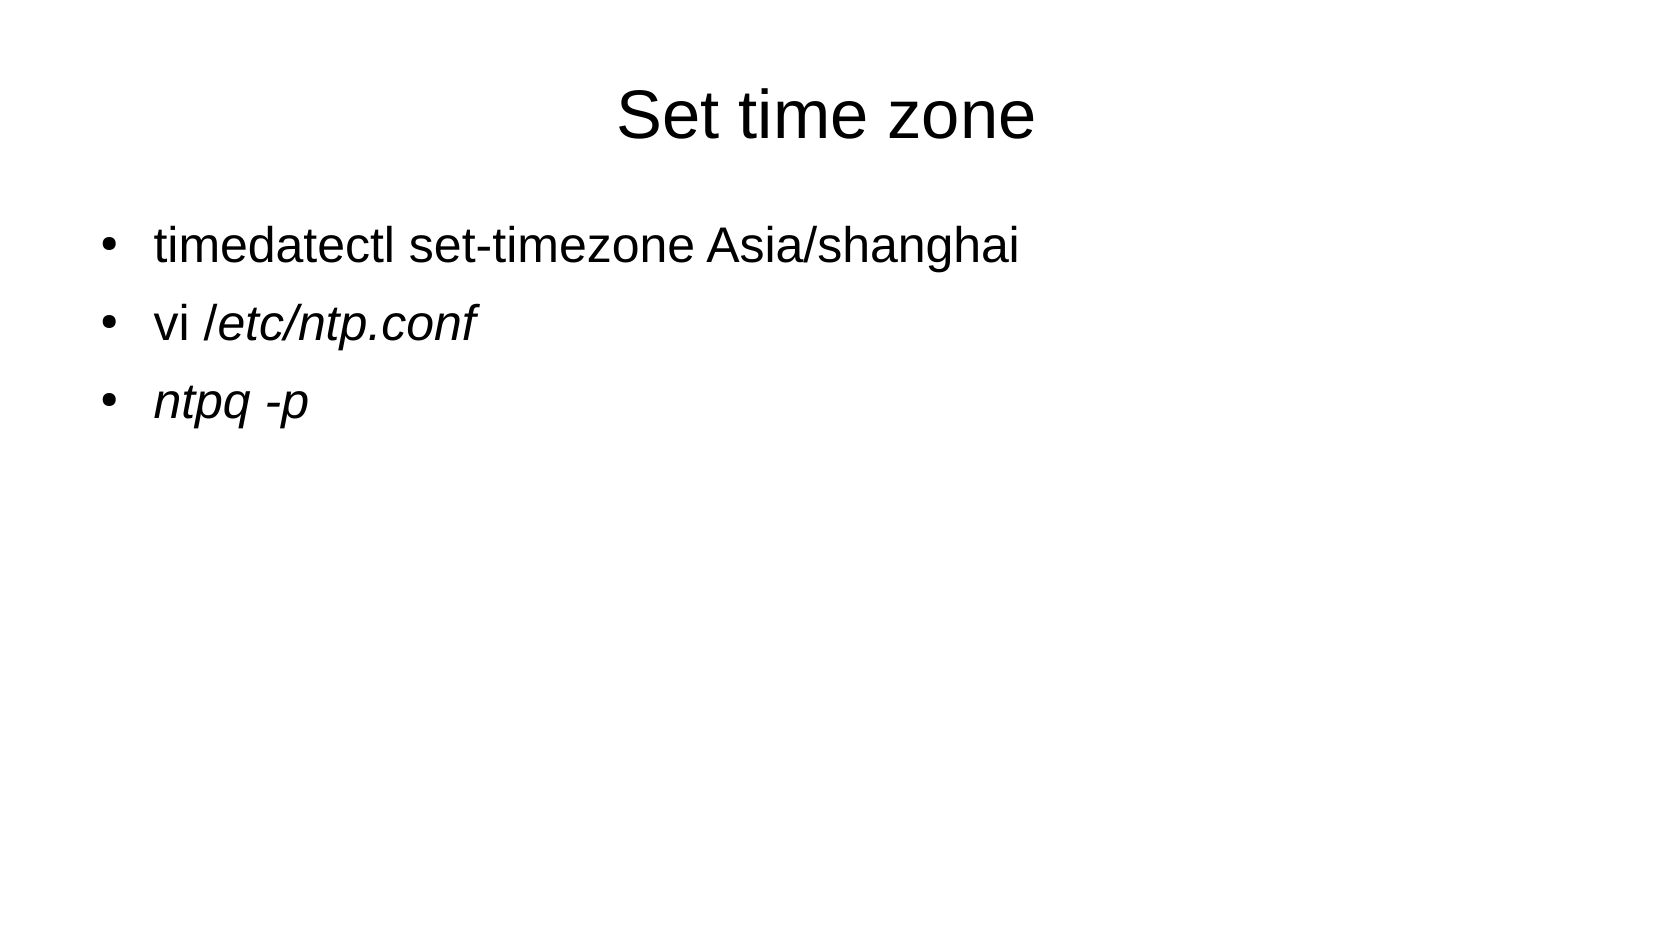

# Set time zone
timedatectl set-timezone Asia/shanghai
vi /etc/ntp.conf
ntpq -p